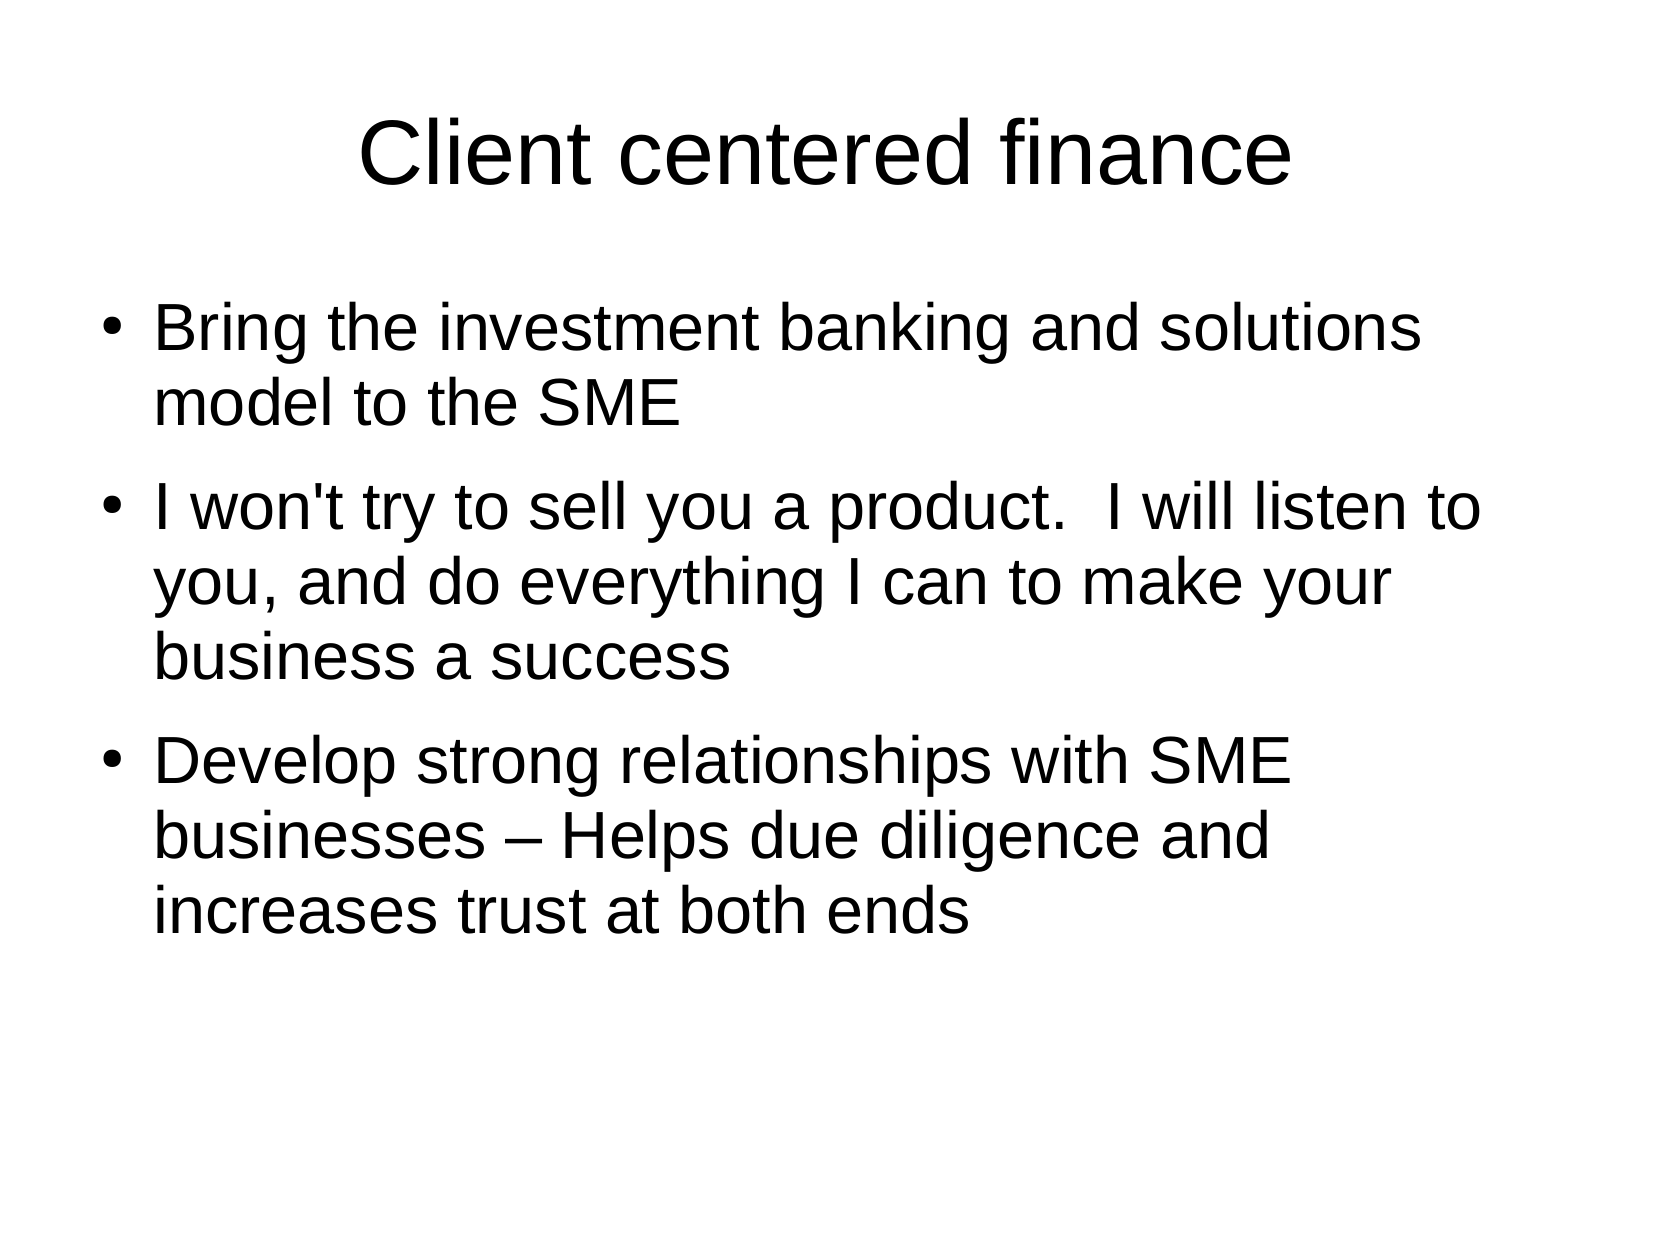

# Client centered finance
Bring the investment banking and solutions model to the SME
I won't try to sell you a product. I will listen to you, and do everything I can to make your business a success
Develop strong relationships with SME businesses – Helps due diligence and increases trust at both ends